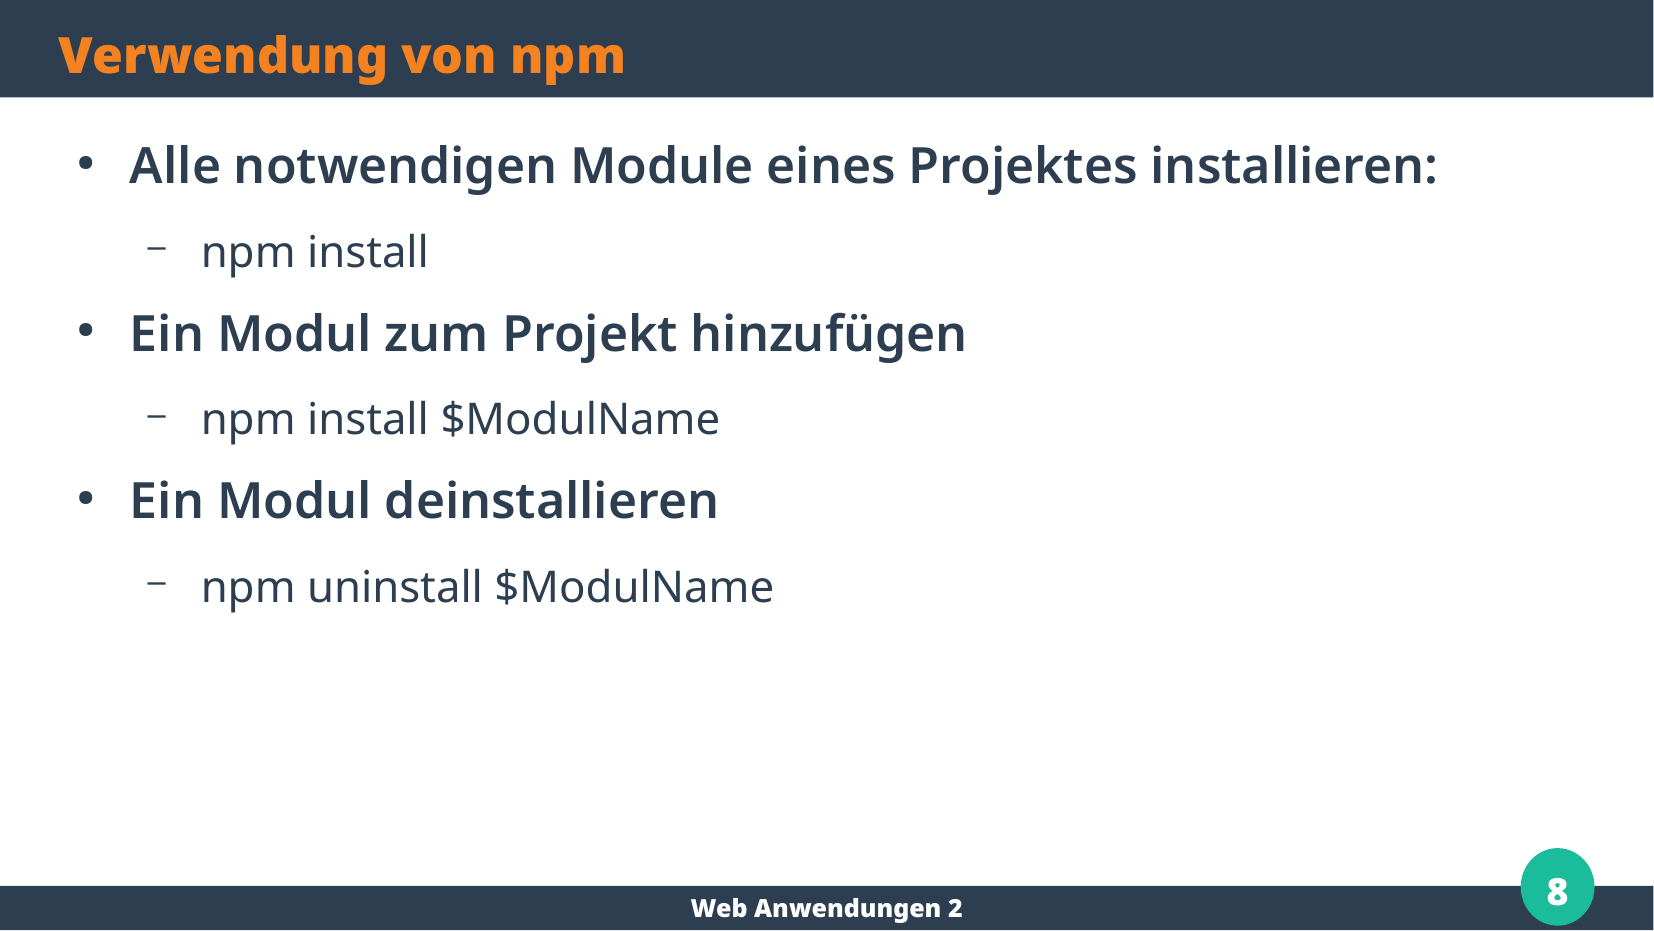

# Verwendung von npm
Alle notwendigen Module eines Projektes installieren:
npm install
Ein Modul zum Projekt hinzufügen
npm install $ModulName
Ein Modul deinstallieren
npm uninstall $ModulName
8